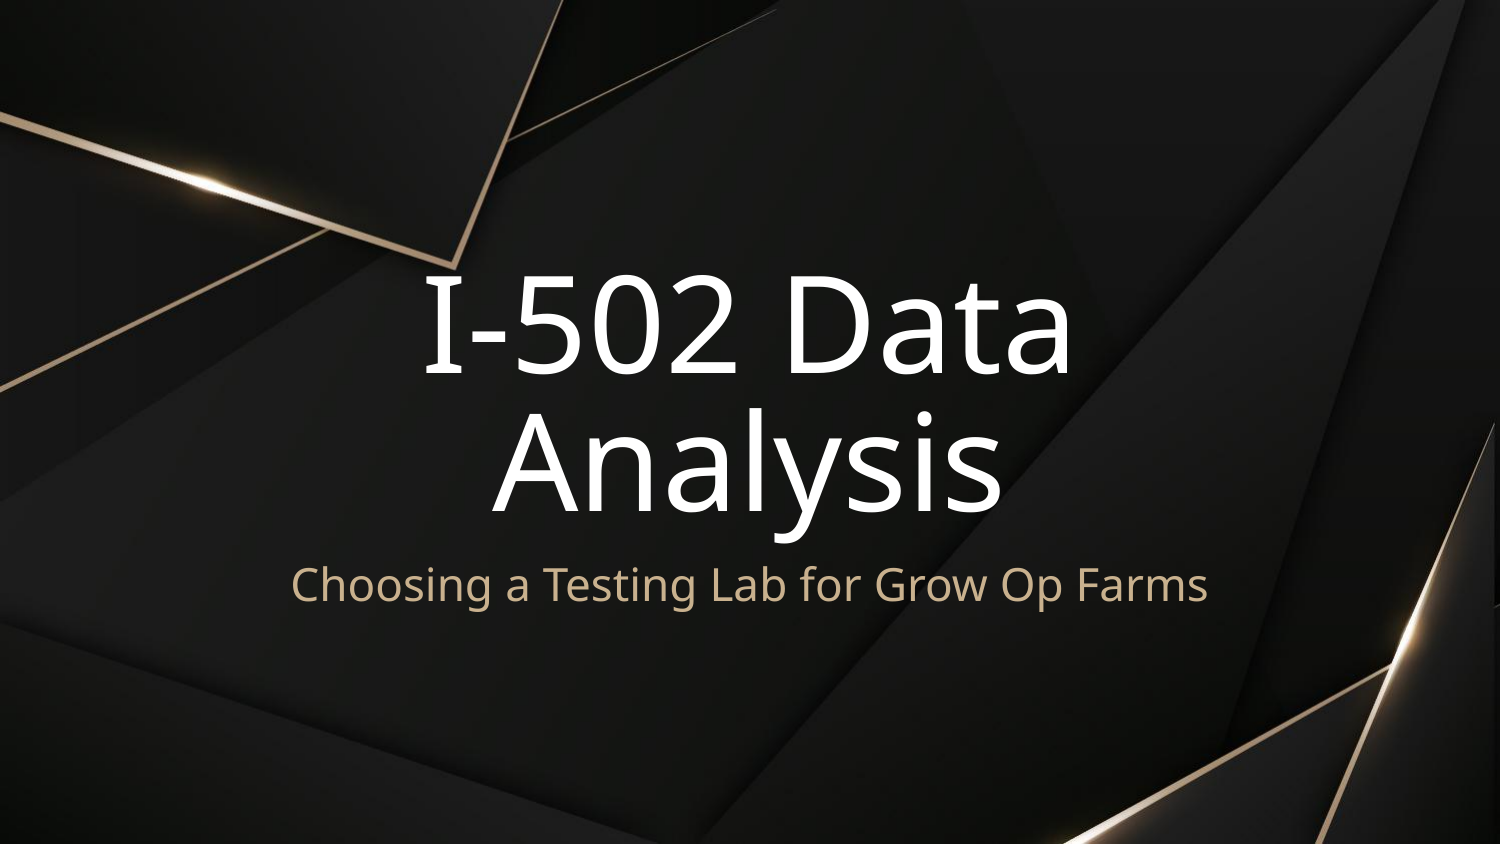

# I-502 Data Analysis
Choosing a Testing Lab for Grow Op Farms